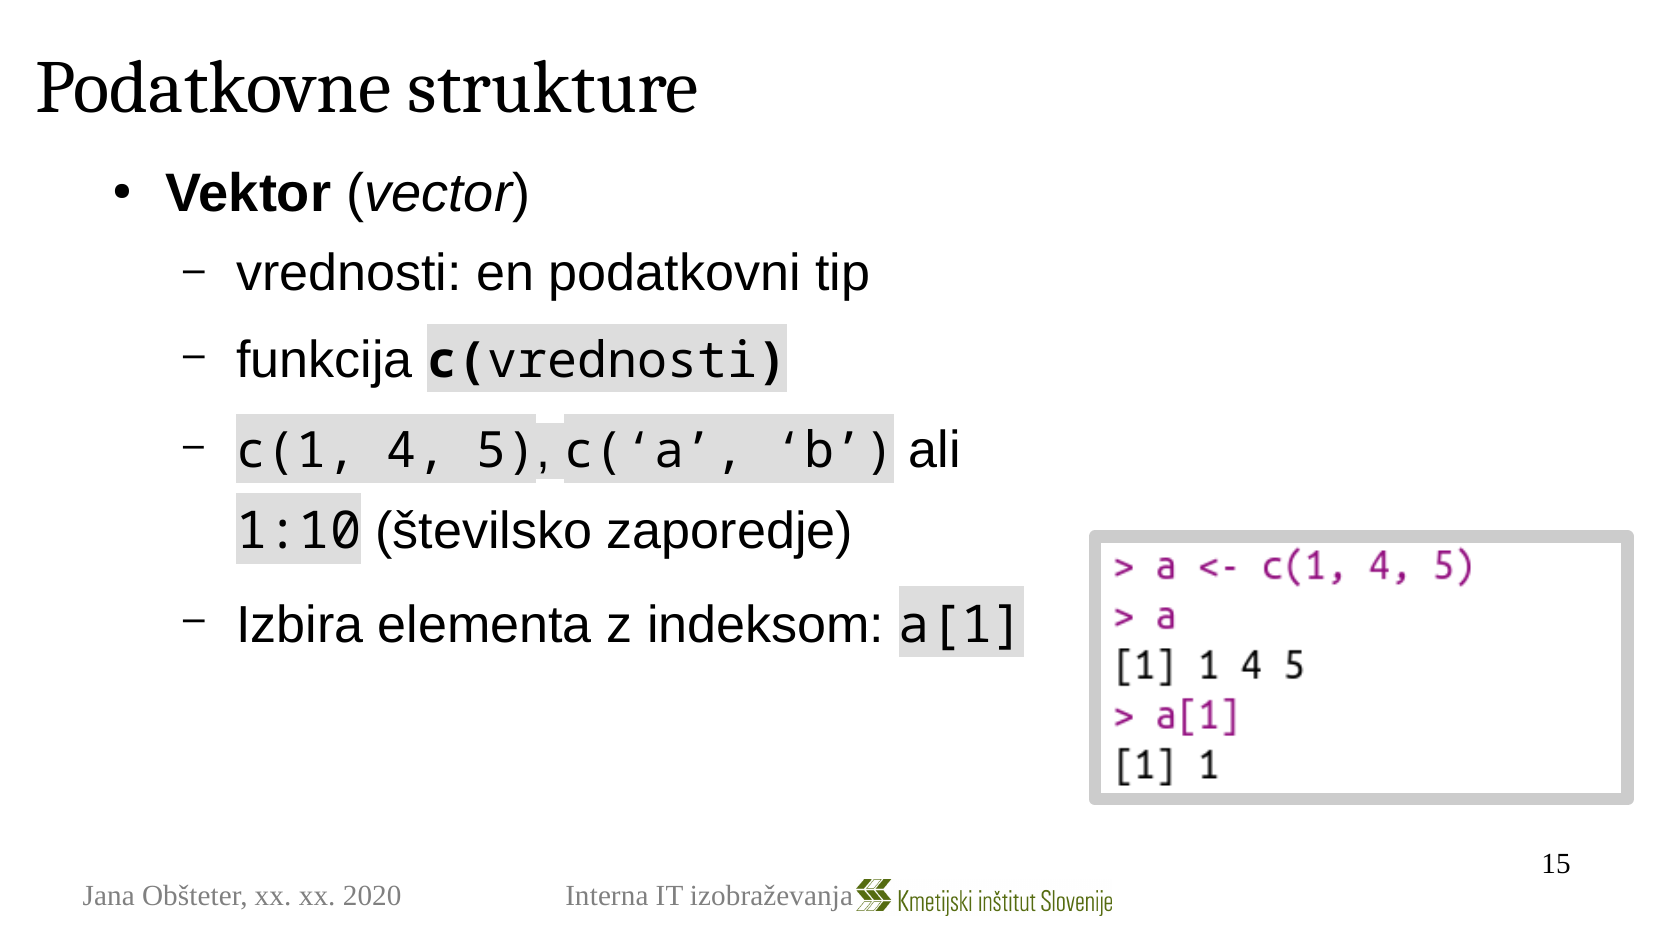

# Podatkovne strukture
Vektor (vector)
vrednosti: en podatkovni tip
funkcija c(vrednosti)
c(1, 4, 5), c(‘a’, ‘b’) ali
1:10 (številsko zaporedje)
Izbira elementa z indeksom: a[1]
15